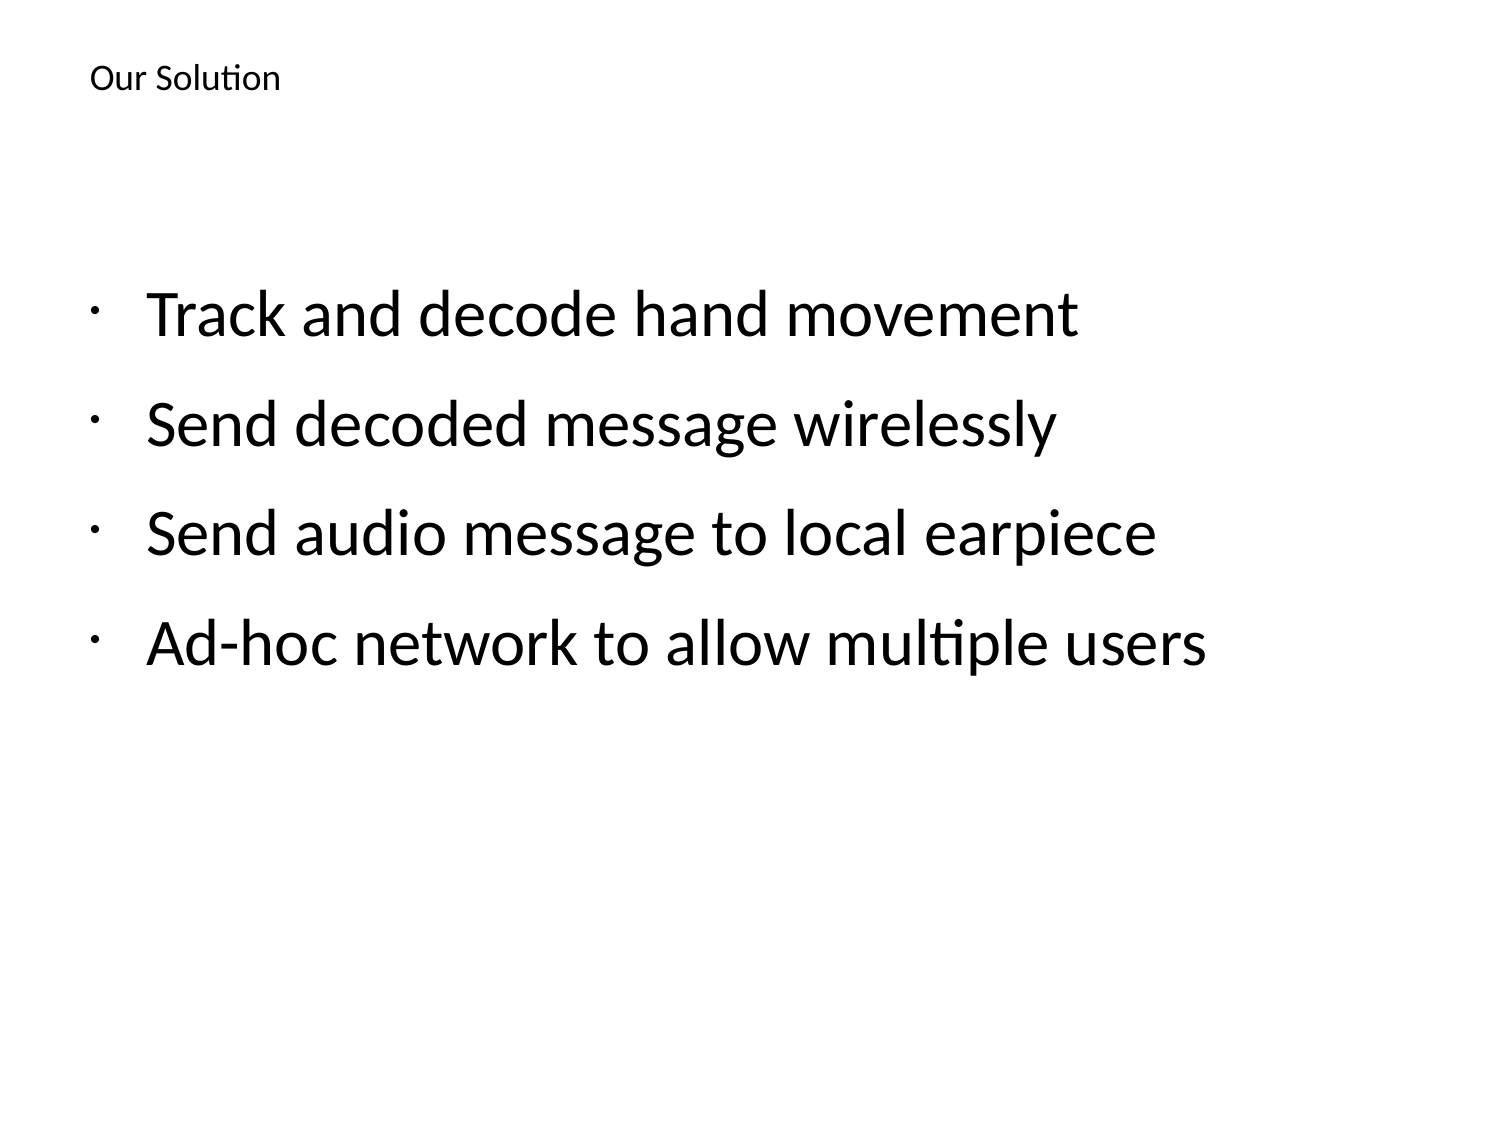

# Our Solution
Track and decode hand movement
Send decoded message wirelessly
Send audio message to local earpiece
Ad-hoc network to allow multiple users